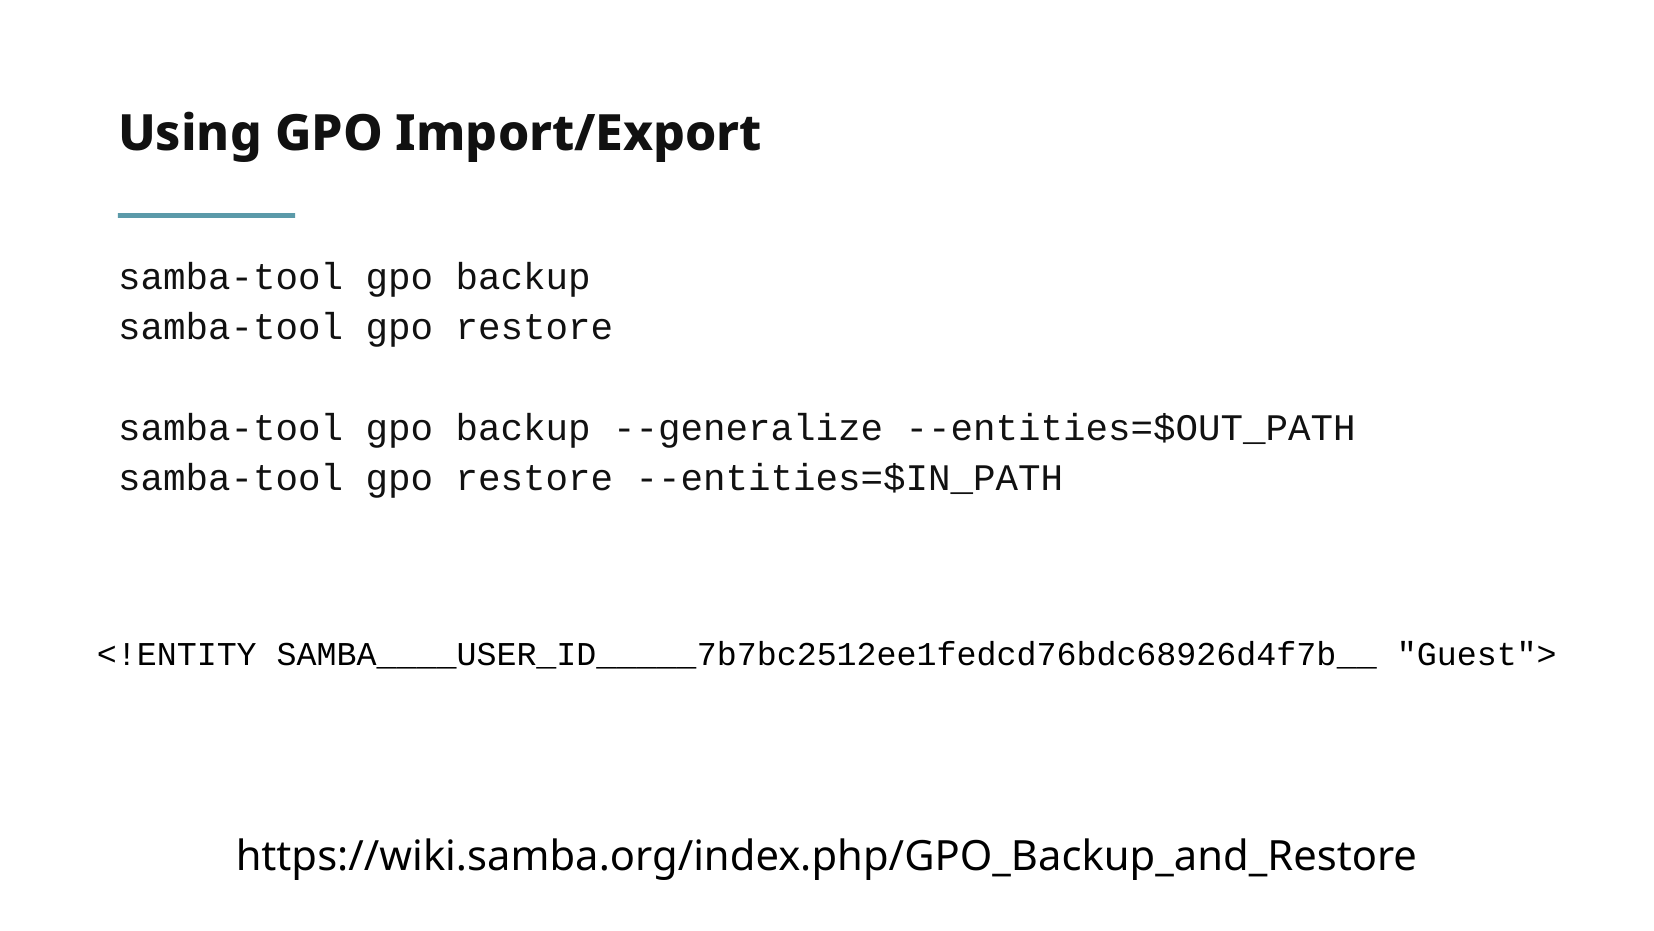

# Using GPO Import/Export
samba-tool gpo backup
samba-tool gpo restore
samba-tool gpo backup --generalize --entities=$OUT_PATH
samba-tool gpo restore --entities=$IN_PATH
<!ENTITY SAMBA____USER_ID_____7b7bc2512ee1fedcd76bdc68926d4f7b__ "Guest">
https://wiki.samba.org/index.php/GPO_Backup_and_Restore